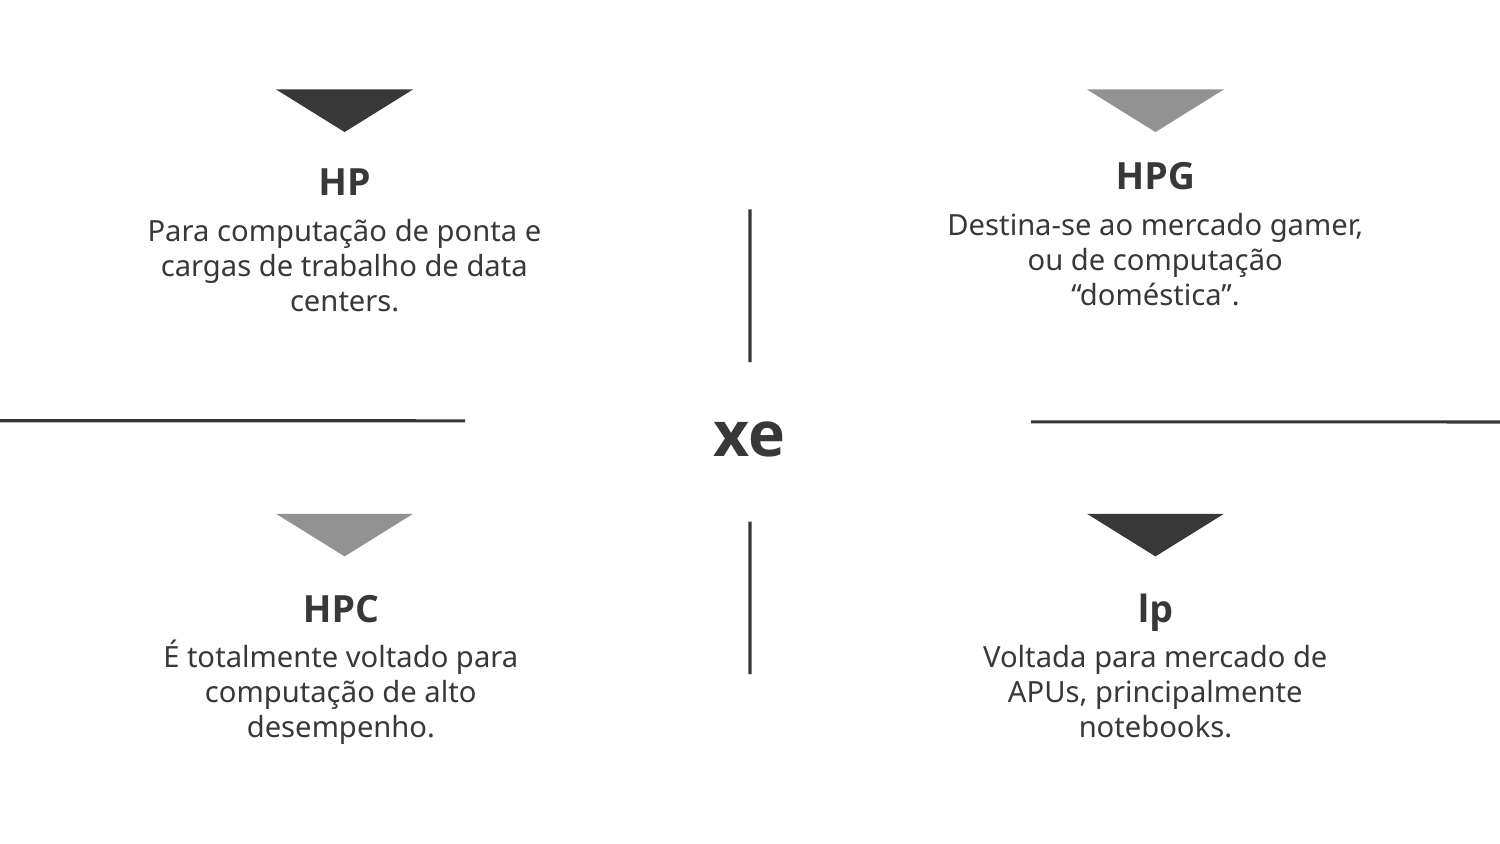

HPG
HP
Destina-se ao mercado gamer, ou de computação “doméstica”.
Para computação de ponta e cargas de trabalho de data centers.
# xe
HPC
lp
É totalmente voltado para computação de alto desempenho.
Voltada para mercado de APUs, principalmente notebooks.